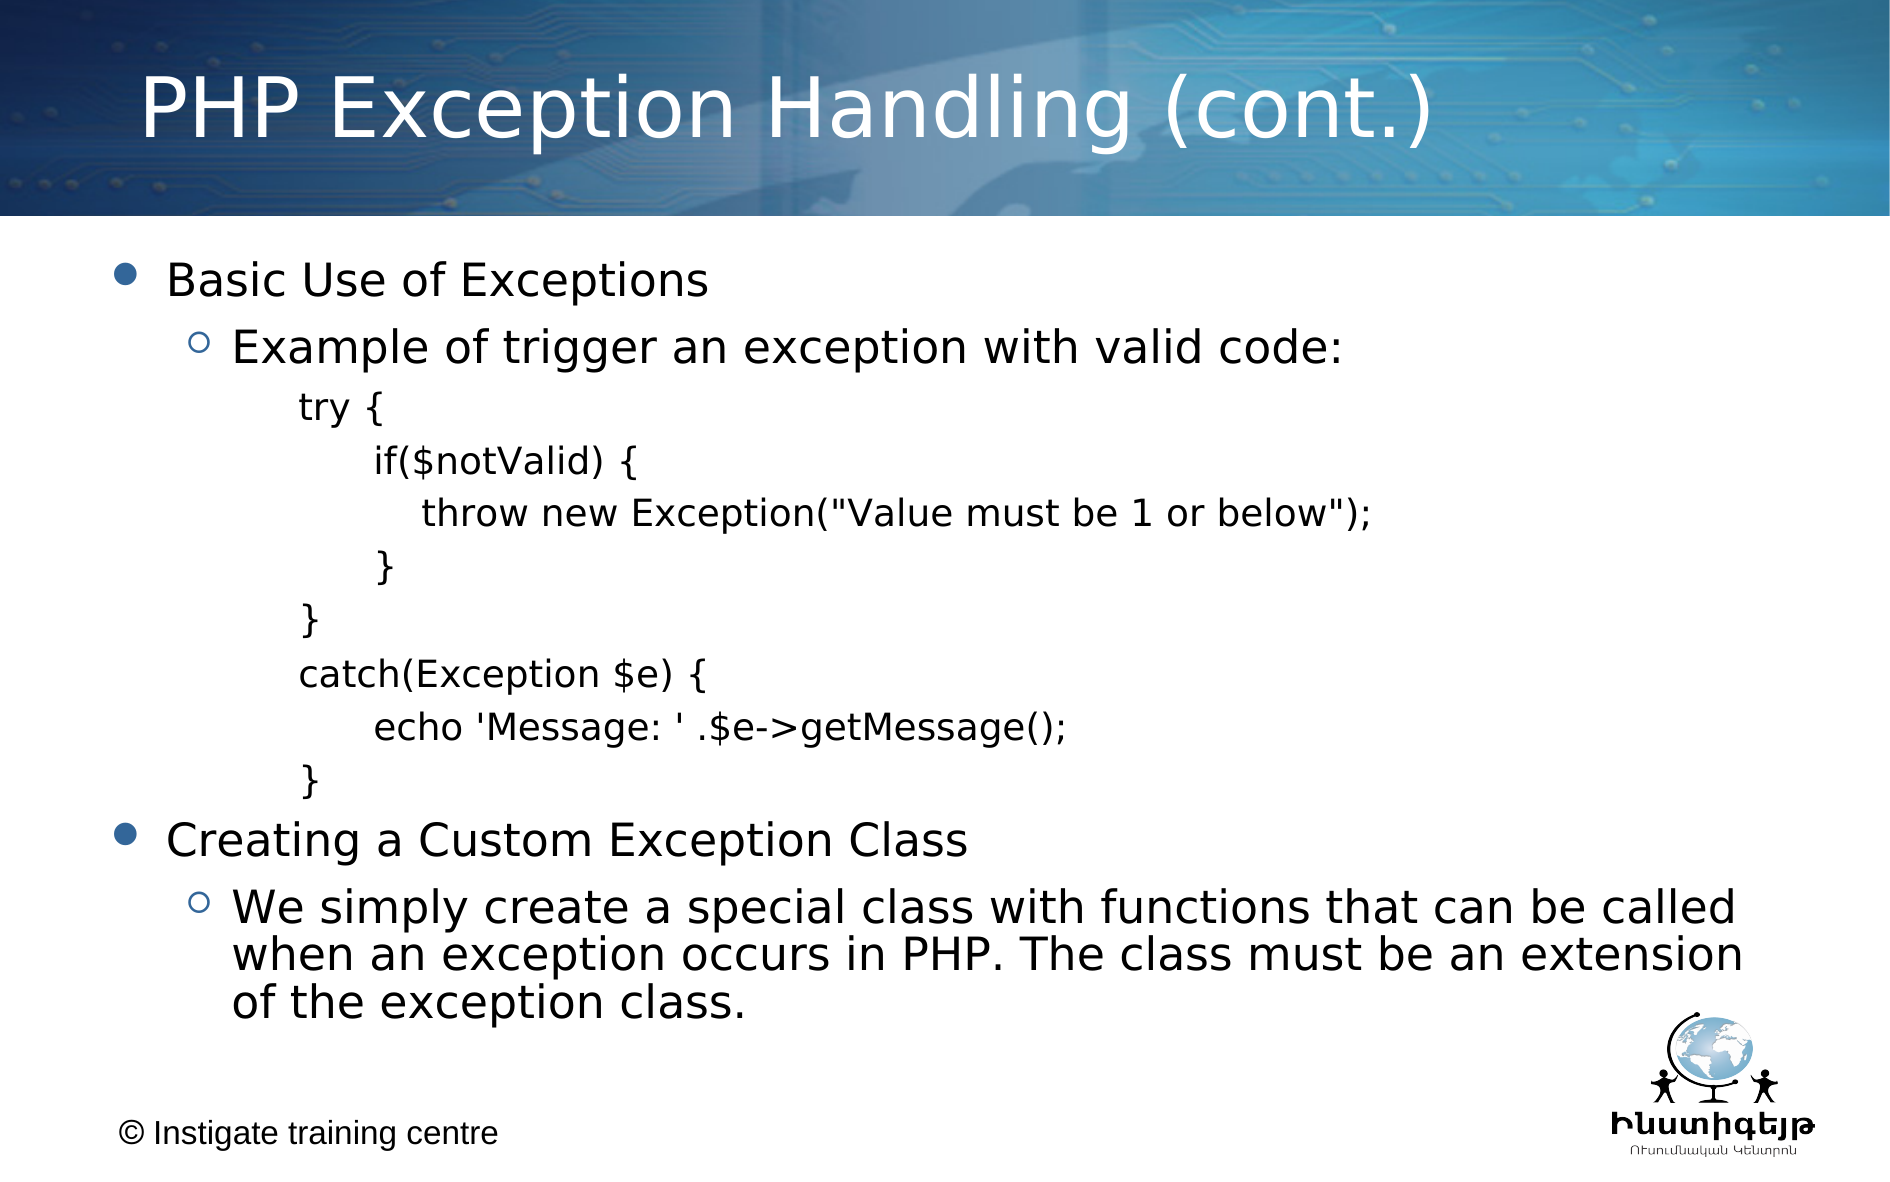

PHP Exception Handling (cont.)
# Basic Use of Exceptions
Example of trigger an exception with valid code:
try {
if($notValid) {
 throw new Exception("Value must be 1 or below");
}
}
catch(Exception $e) {
echo 'Message: ' .$e->getMessage();
}
Creating a Custom Exception Class
We simply create a special class with functions that can be called when an exception occurs in PHP. The class must be an extension of the exception class.